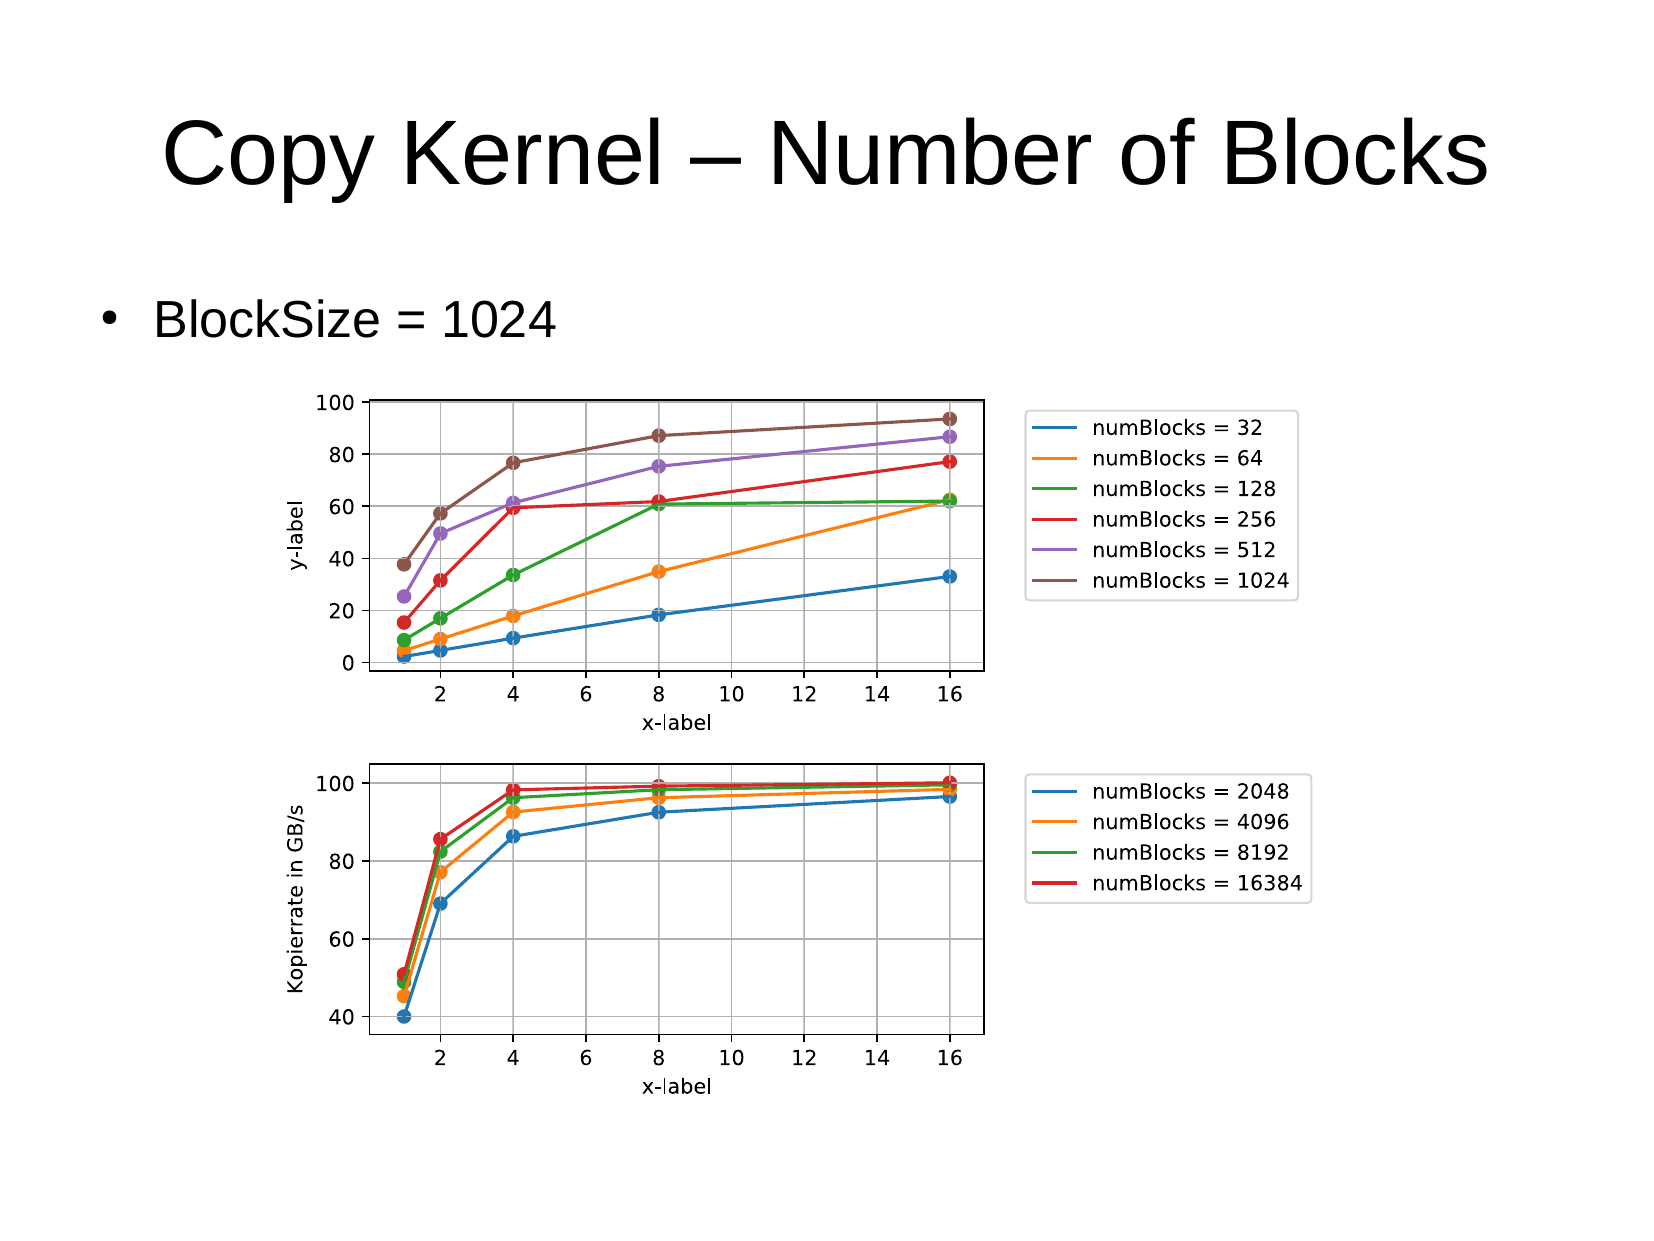

# Copy Kernel – Number of Blocks
BlockSize = 1024